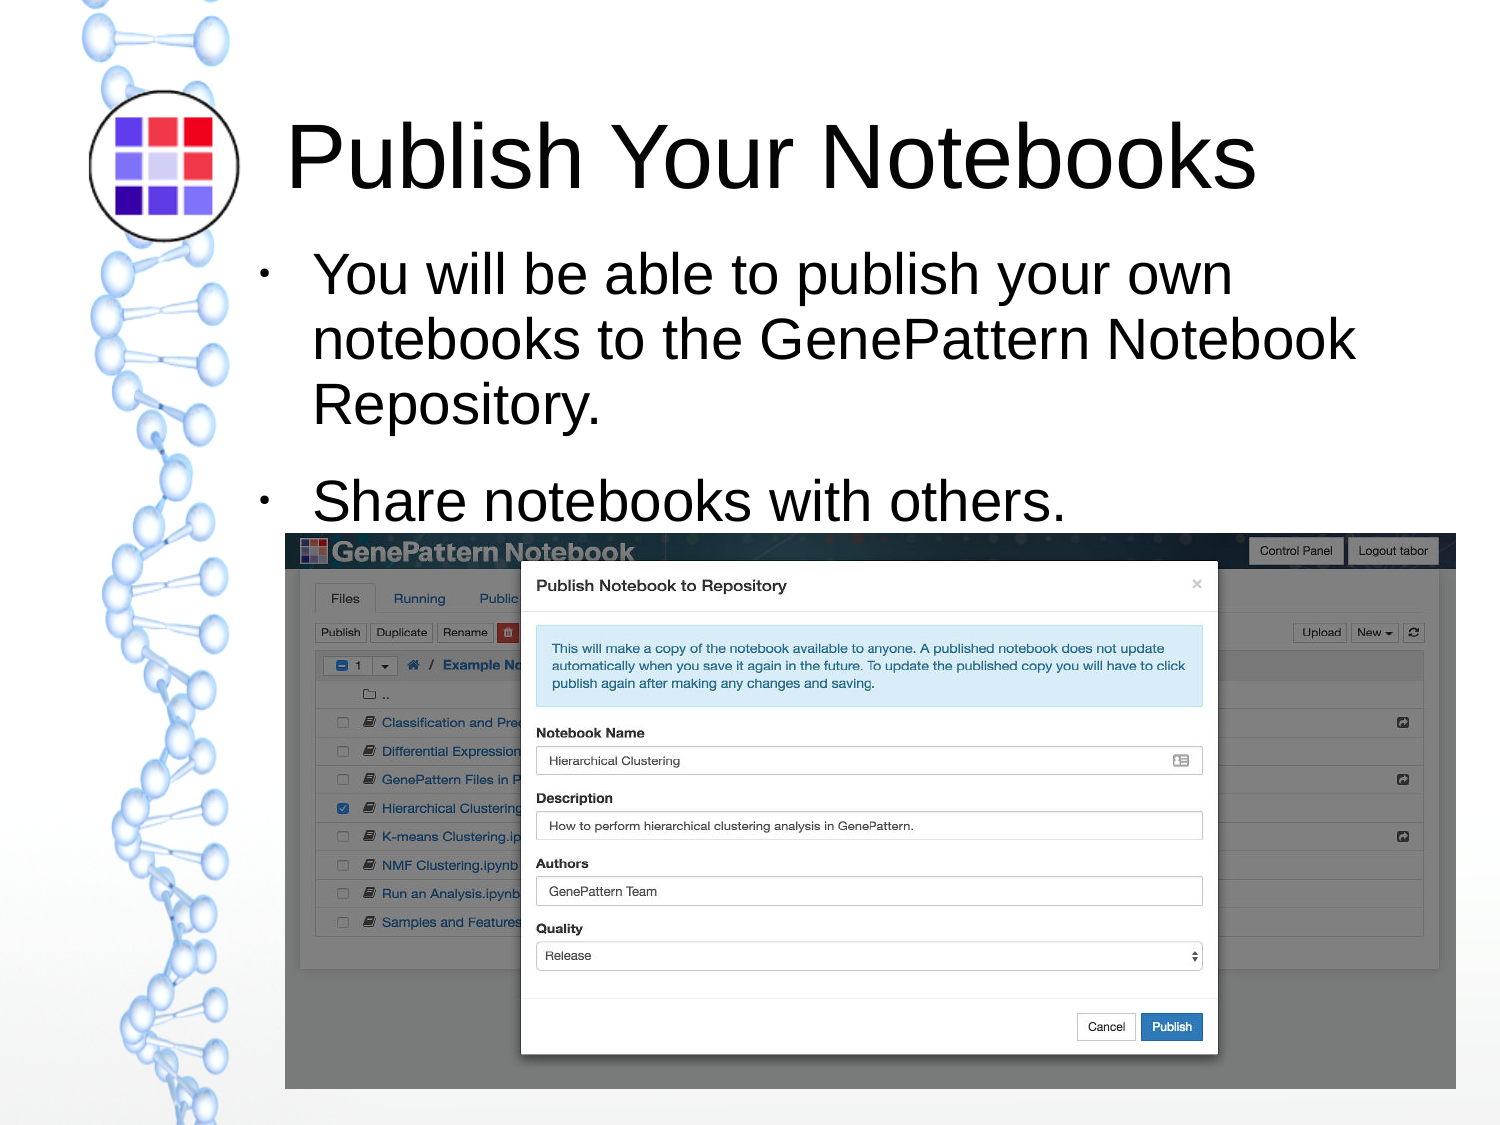

# Publish Your Notebooks
You will be able to publish your own notebooks to the GenePattern Notebook Repository.
Share notebooks with others.